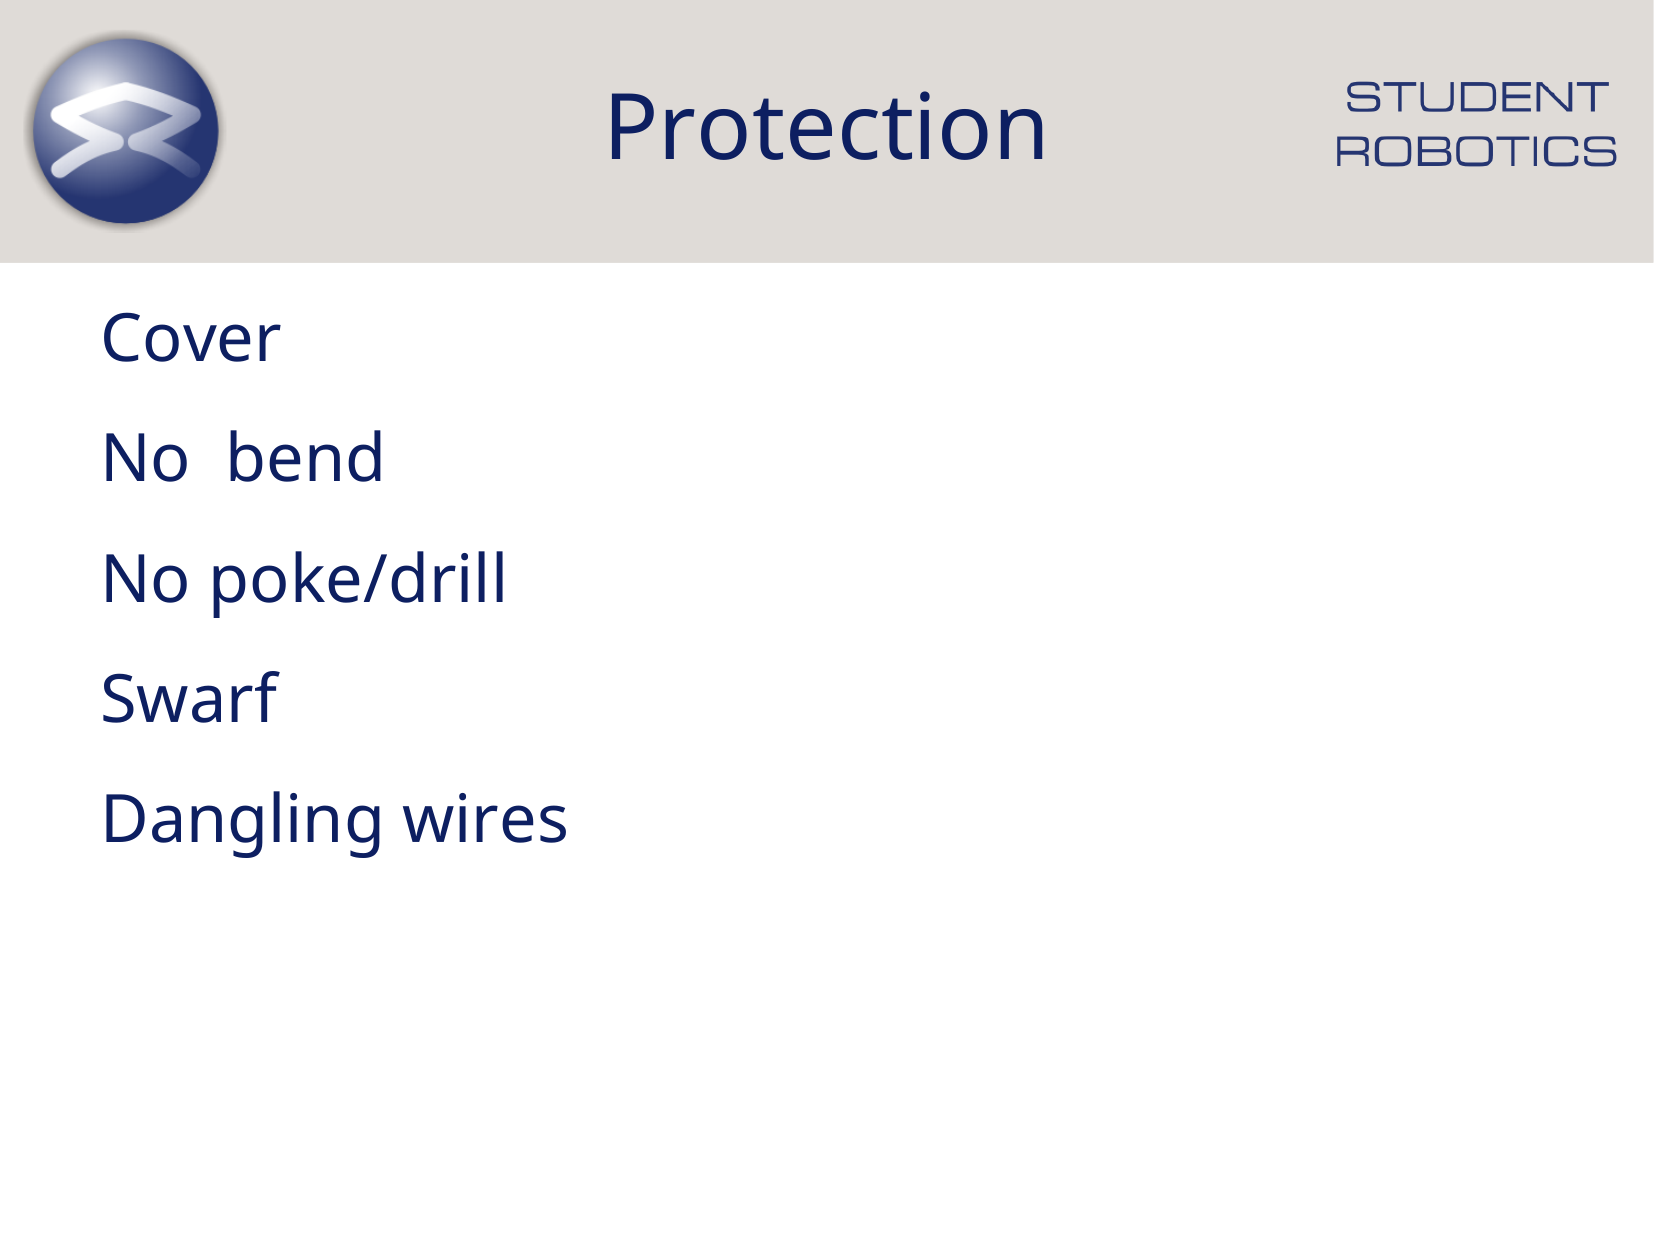

# Protection
Cover
No bend
No poke/drill
Swarf
Dangling wires